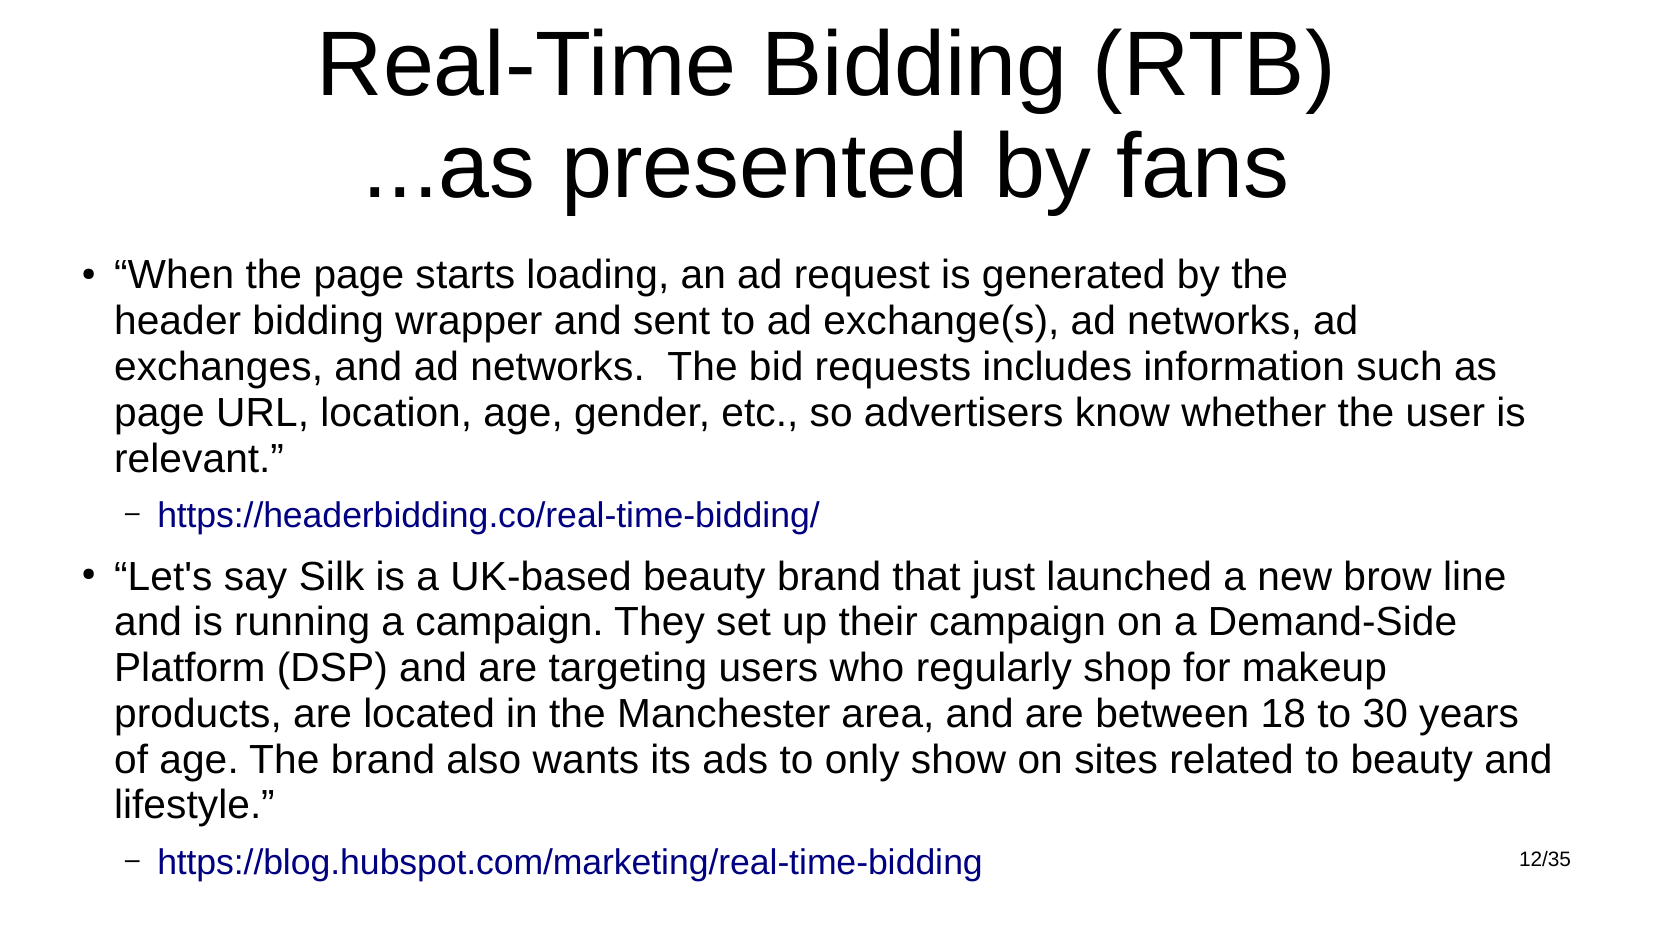

# Real-Time Bidding (RTB) ...as presented by fans
“When the page starts loading, an ad request is generated by the
header bidding wrapper and sent to ad exchange(s), ad networks, ad exchanges, and ad networks.  The bid requests includes information such as page URL, location, age, gender, etc., so advertisers know whether the user is relevant.”
https://headerbidding.co/real-time-bidding/
“Let's say Silk is a UK-based beauty brand that just launched a new brow line and is running a campaign. They set up their campaign on a Demand-Side Platform (DSP) and are targeting users who regularly shop for makeup products, are located in the Manchester area, and are between 18 to 30 years of age. The brand also wants its ads to only show on sites related to beauty and lifestyle.”
https://blog.hubspot.com/marketing/real-time-bidding
12